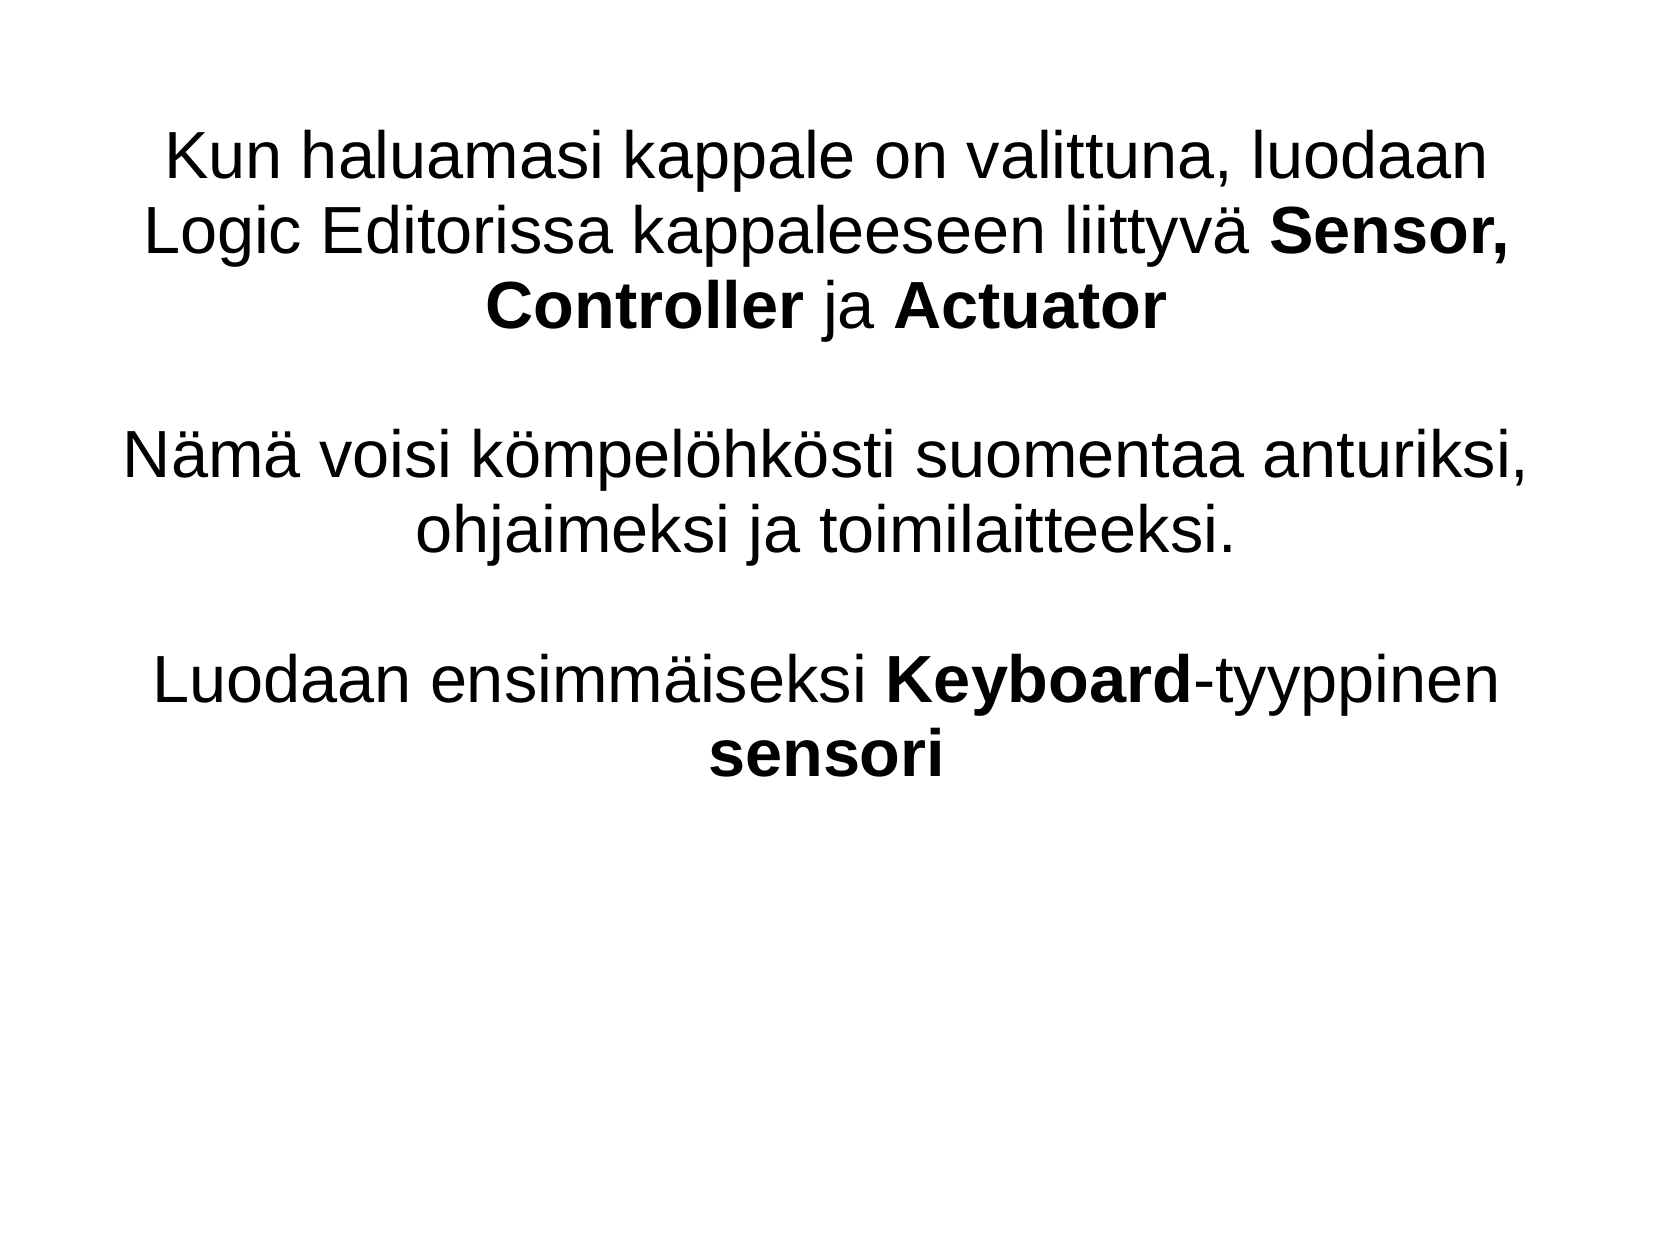

# Kun haluamasi kappale on valittuna, luodaan Logic Editorissa kappaleeseen liittyvä Sensor, Controller ja Actuator
Nämä voisi kömpelöhkösti suomentaa anturiksi, ohjaimeksi ja toimilaitteeksi.
Luodaan ensimmäiseksi Keyboard-tyyppinen sensori